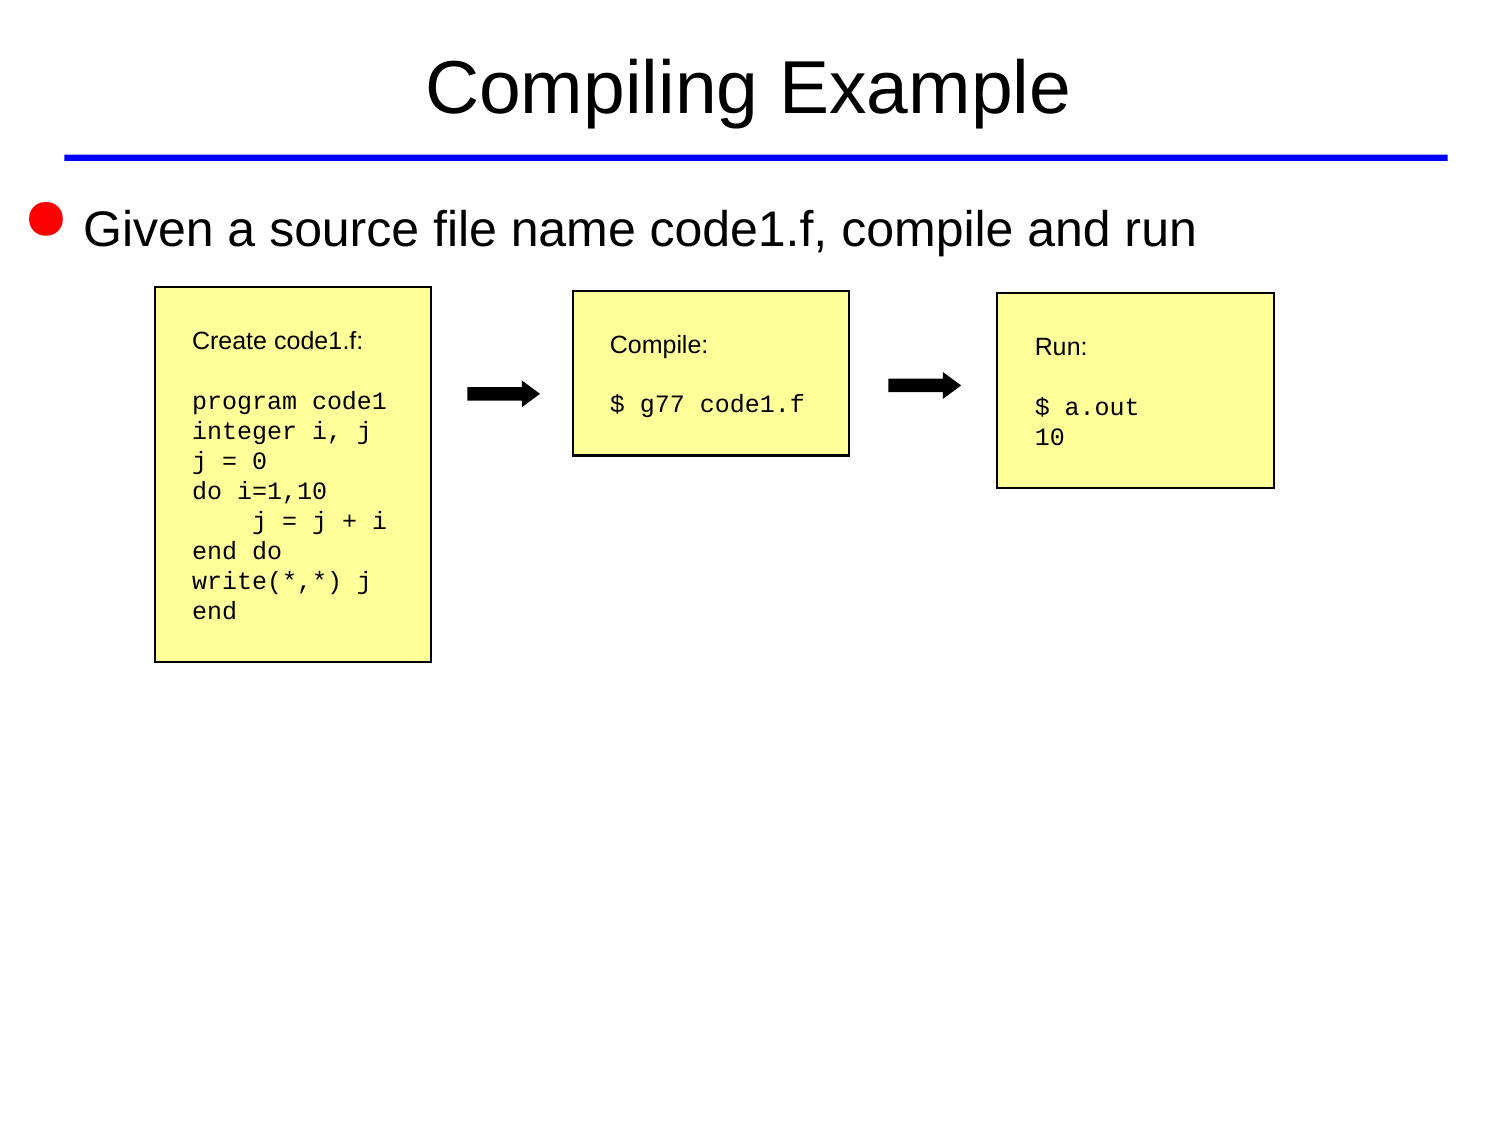

# Compiling Example
Given a source file name code1.f, compile and run
Create code1.f:
program code1
integer i, j
j = 0
do i=1,10
 j = j + i
end do
write(*,*) j
end
Compile:
$ g77 code1.f
Run:
$ a.out
10